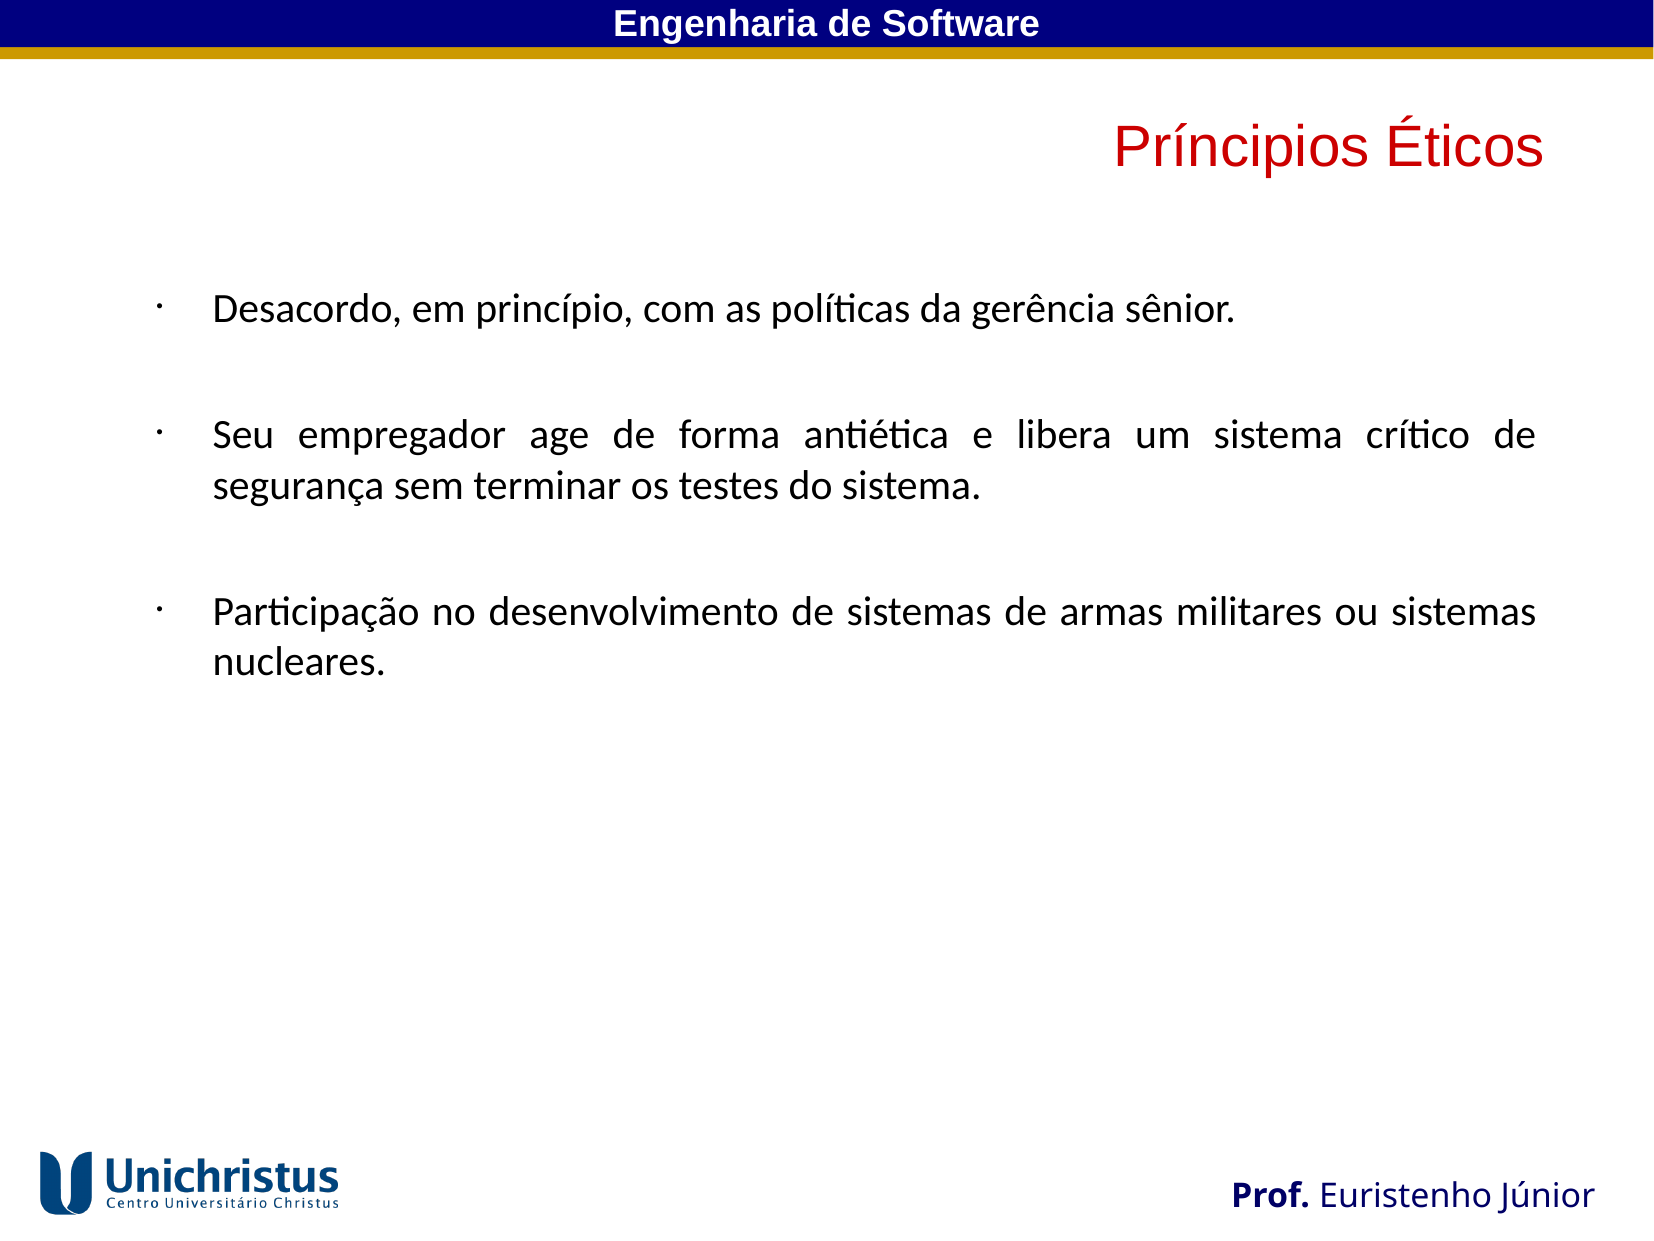

Engenharia de Software
Príncipios Éticos
# Desacordo, em princípio, com as políticas da gerência sênior.
Seu empregador age de forma antiética e libera um sistema crítico de segurança sem terminar os testes do sistema.
Participação no desenvolvimento de sistemas de armas militares ou sistemas nucleares.
Prof. Euristenho Júnior